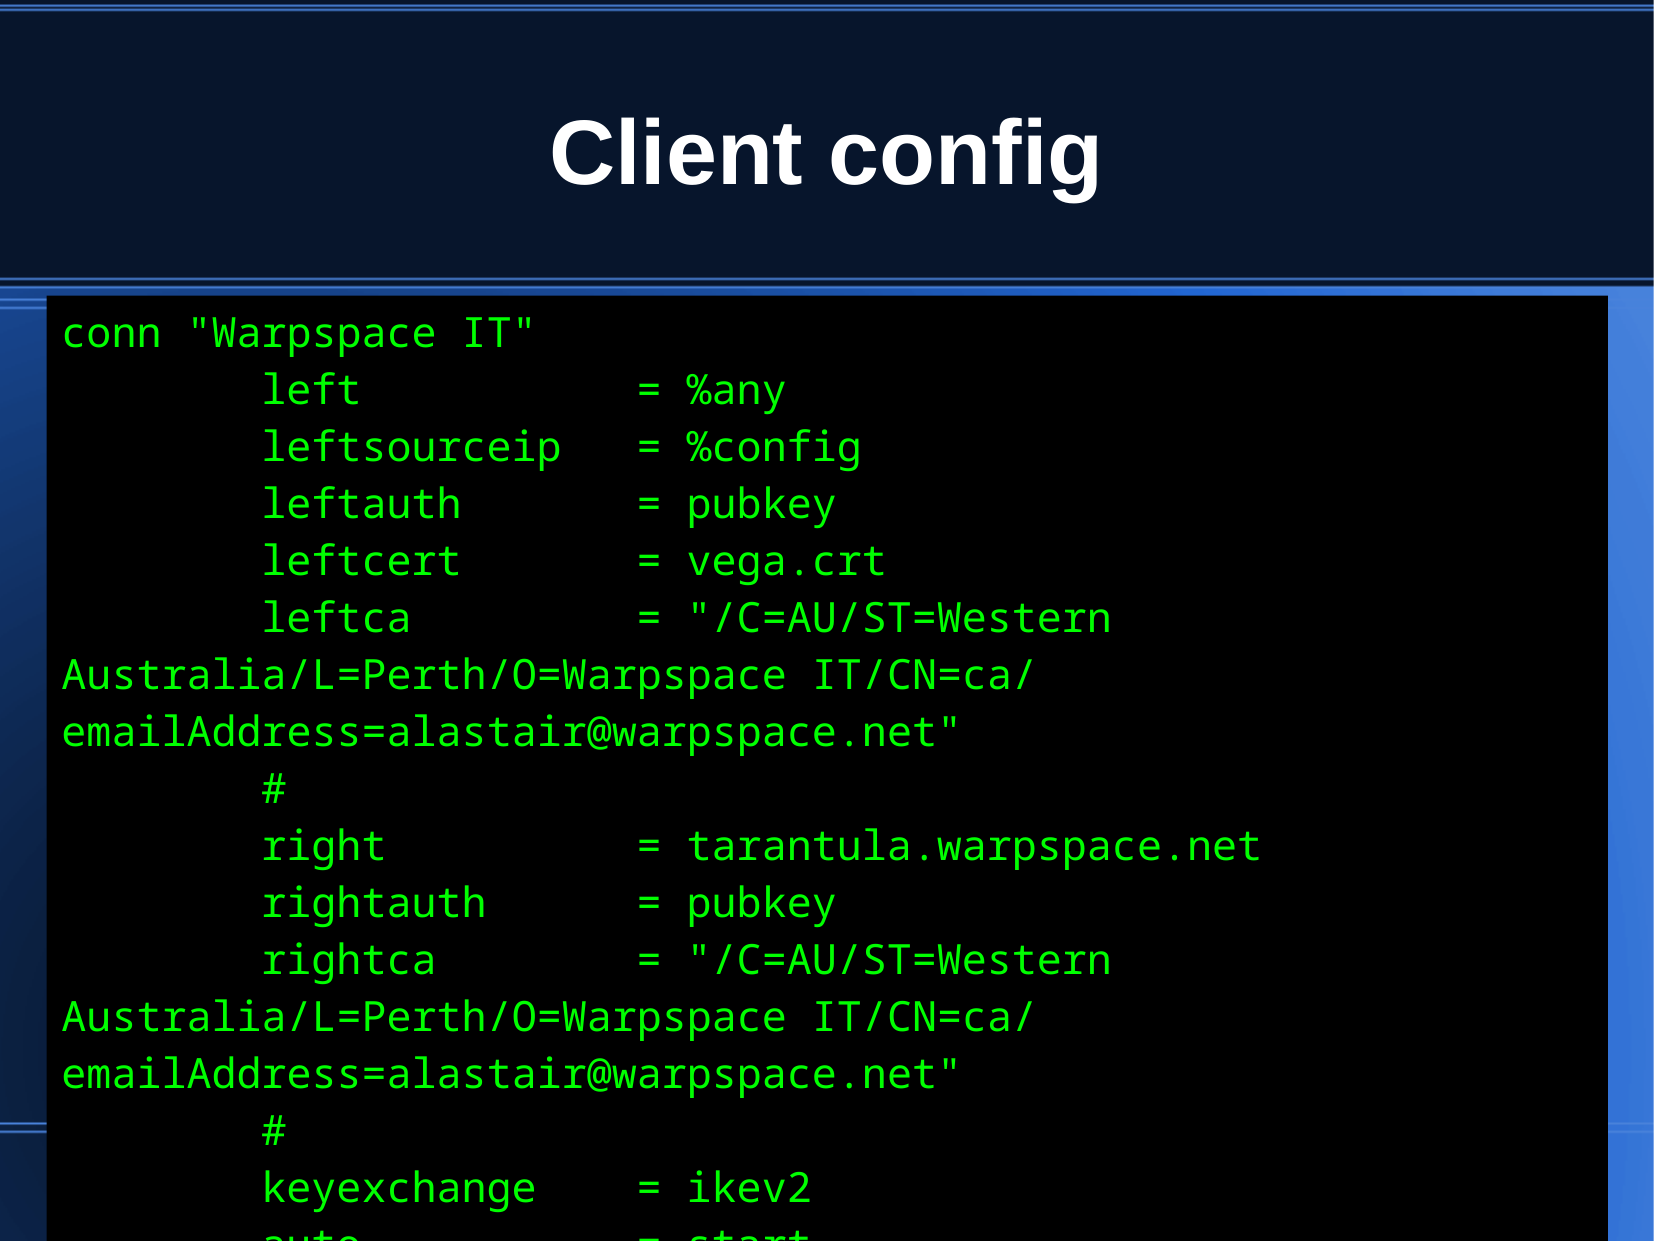

# Client config
conn "Warpspace IT"
 left = %any
 leftsourceip = %config
 leftauth = pubkey
 leftcert = vega.crt
 leftca = "/C=AU/ST=Western Australia/L=Perth/O=Warpspace IT/CN=ca/
emailAddress=alastair@warpspace.net"
 #
 right = tarantula.warpspace.net
 rightauth = pubkey
 rightca = "/C=AU/ST=Western Australia/L=Perth/O=Warpspace IT/CN=ca/
emailAddress=alastair@warpspace.net"
 #
 keyexchange = ikev2
 auto = start